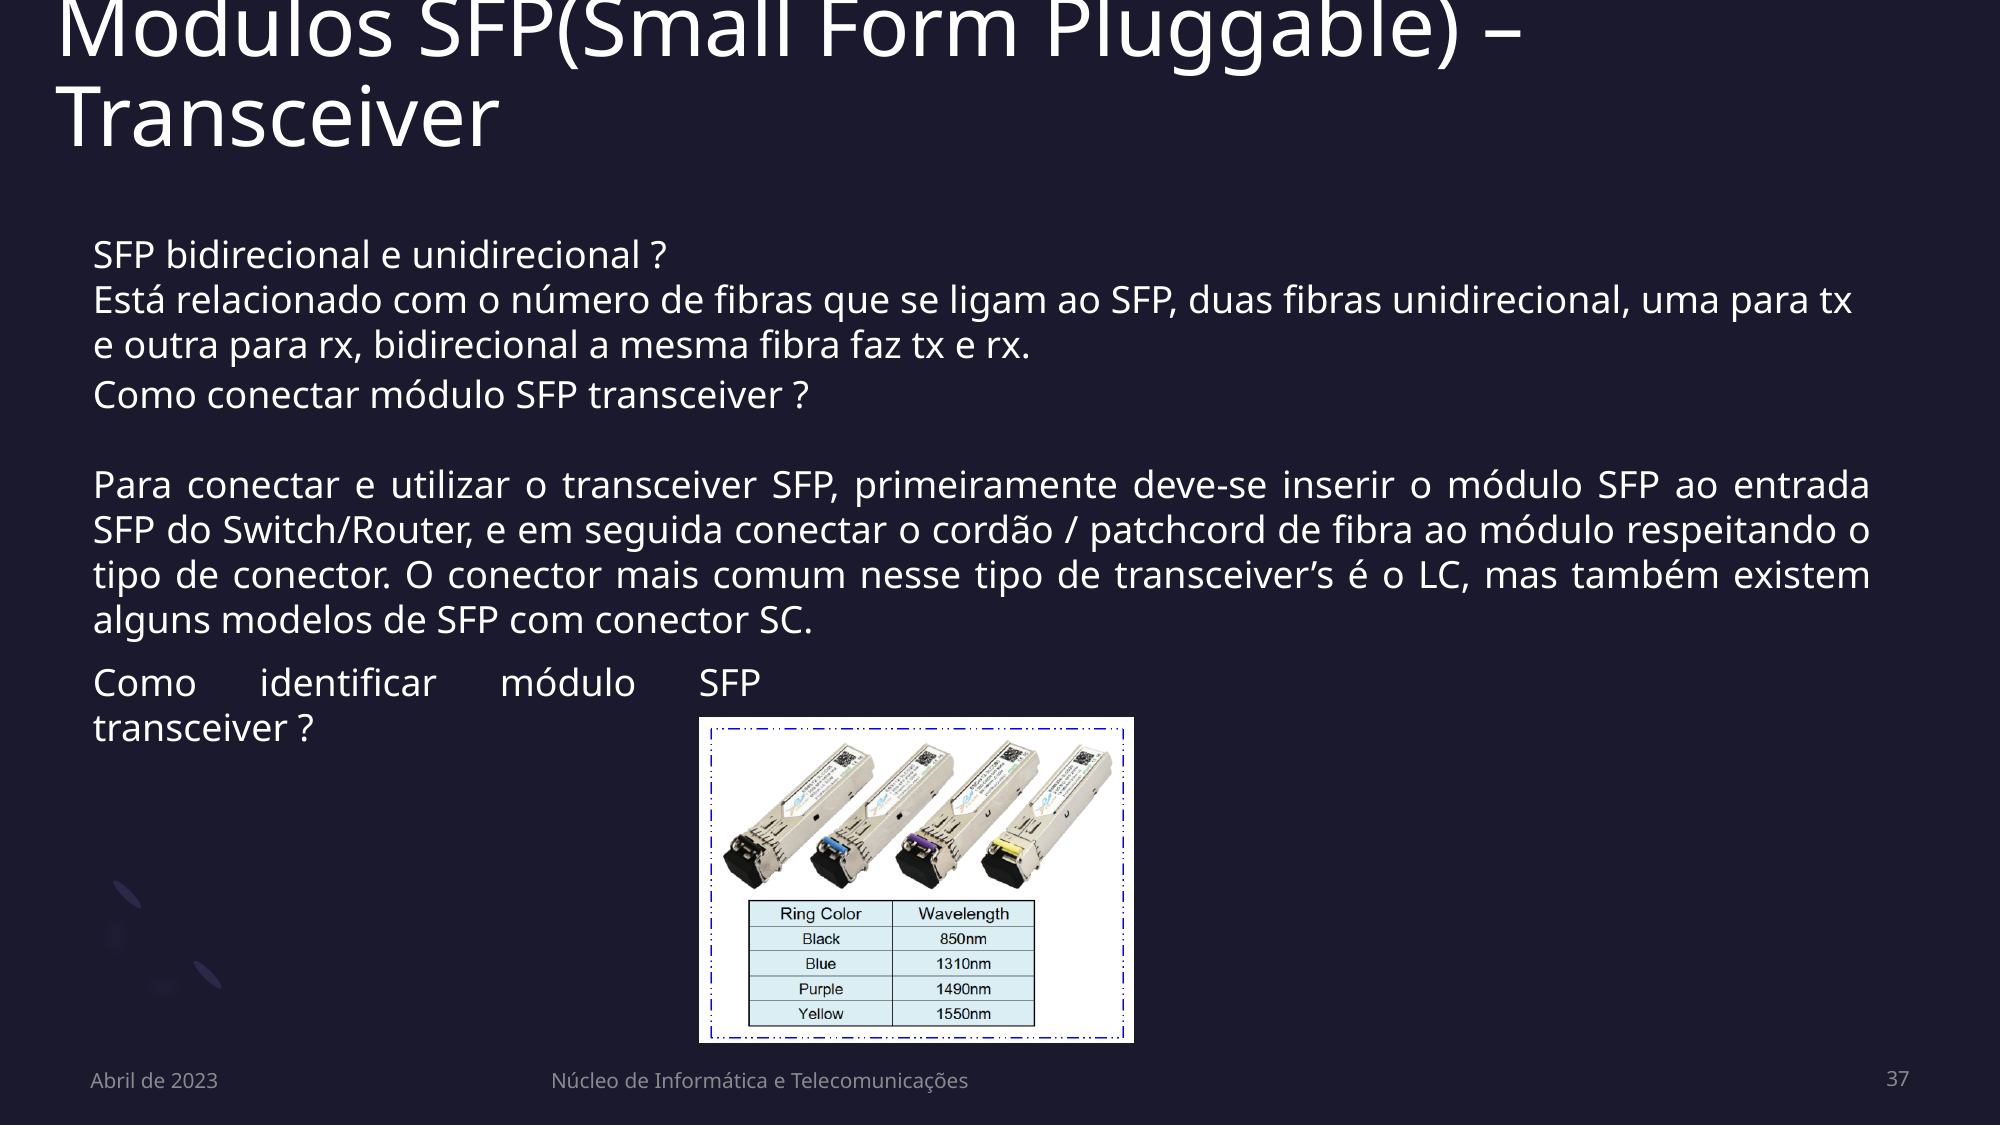

Modulos SFP(Small Form Pluggable) –Transceiver
SFP bidirecional e unidirecional ?
Está relacionado com o número de fibras que se ligam ao SFP, duas fibras unidirecional, uma para tx e outra para rx, bidirecional a mesma fibra faz tx e rx.
Como conectar módulo SFP transceiver ?
Para conectar e utilizar o transceiver SFP, primeiramente deve-se inserir o módulo SFP ao entrada SFP do Switch/Router, e em seguida conectar o cordão / patchcord de fibra ao módulo respeitando o tipo de conector. O conector mais comum nesse tipo de transceiver’s é o LC, mas também existem alguns modelos de SFP com conector SC.
Como identificar módulo SFP transceiver ?
Abril de 2023
Núcleo de Informática e Telecomunicações